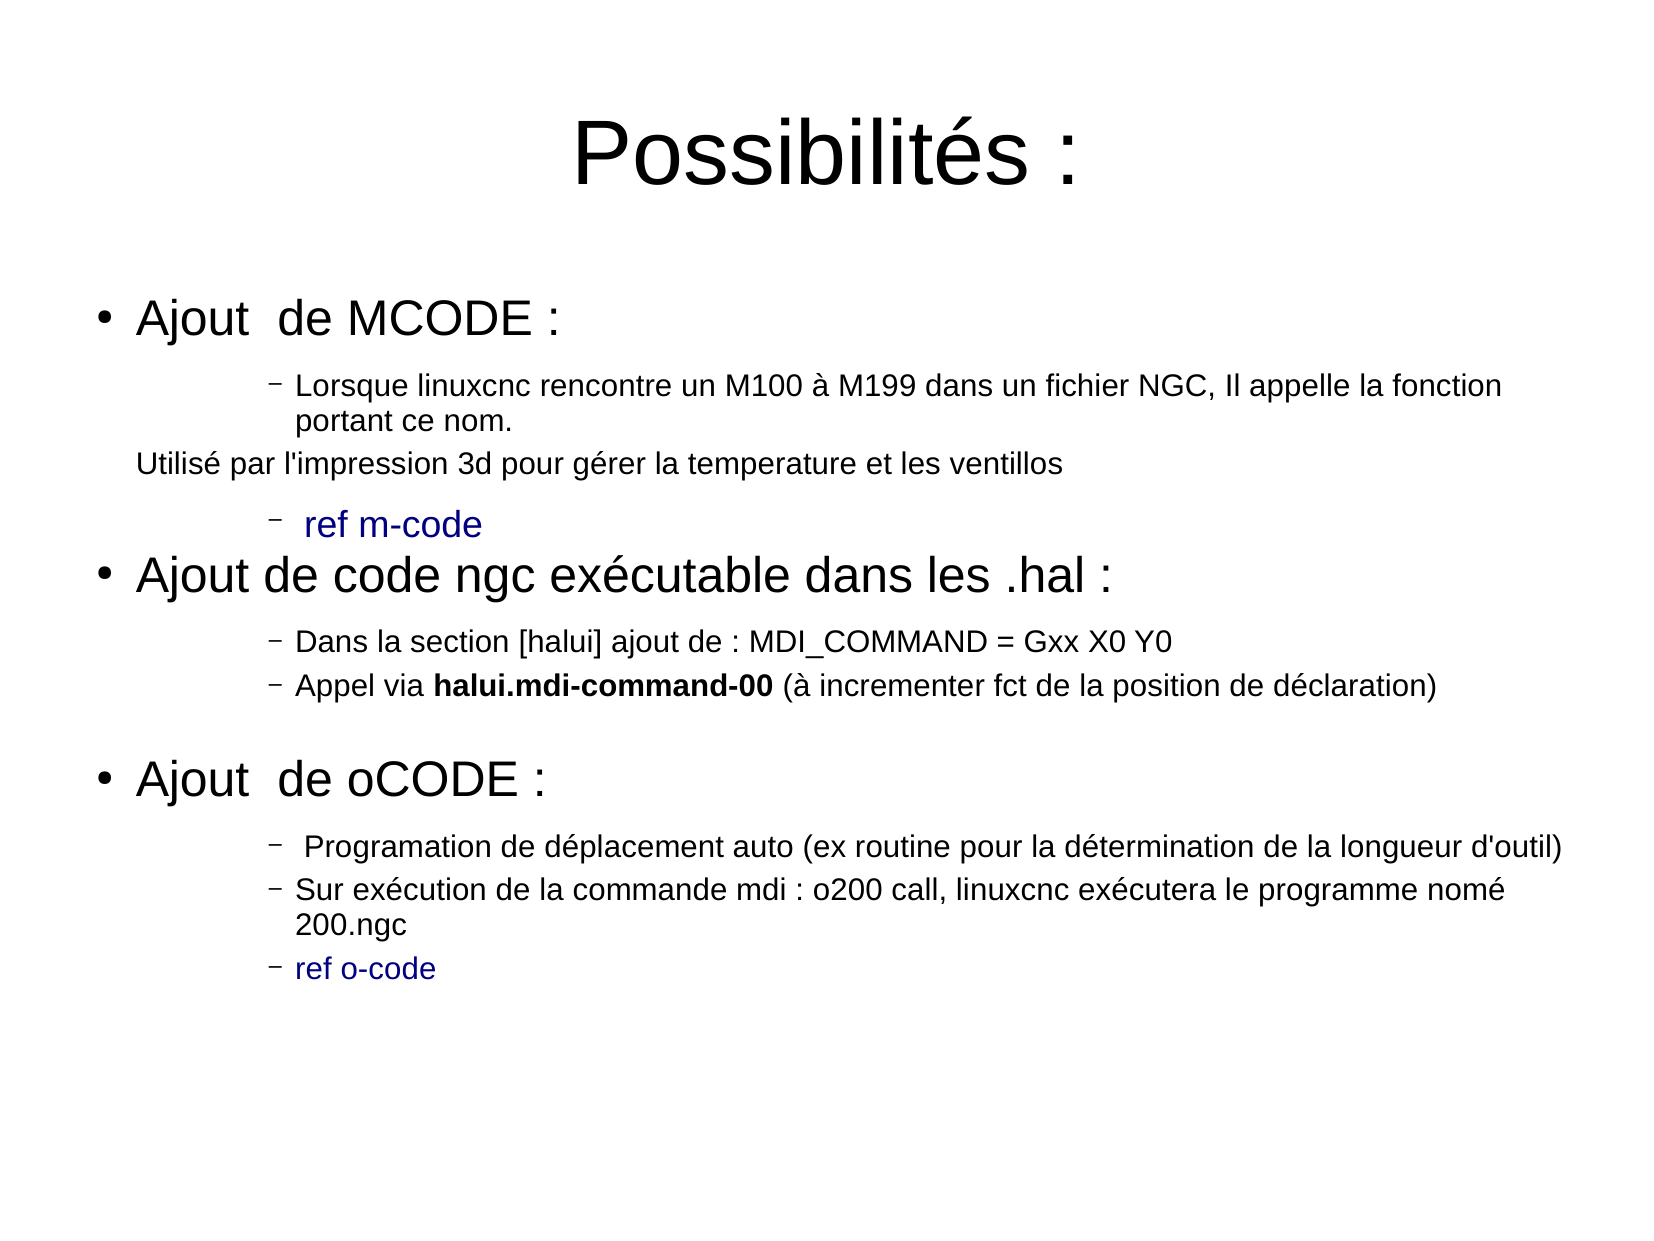

# Possibilités :
Ajout de MCODE :
Lorsque linuxcnc rencontre un M100 à M199 dans un fichier NGC, Il appelle la fonction portant ce nom.
Utilisé par l'impression 3d pour gérer la temperature et les ventillos
Ajout de code ngc exécutable dans les .hal :
Dans la section [halui] ajout de : MDI_COMMAND = Gxx X0 Y0
Appel via halui.mdi-command-00 (à incrementer fct de la position de déclaration)
Ajout de oCODE :
 Programation de déplacement auto (ex routine pour la détermination de la longueur d'outil)
Sur exécution de la commande mdi : o200 call, linuxcnc exécutera le programme nomé 200.ngc
ref o-code
ref m-code